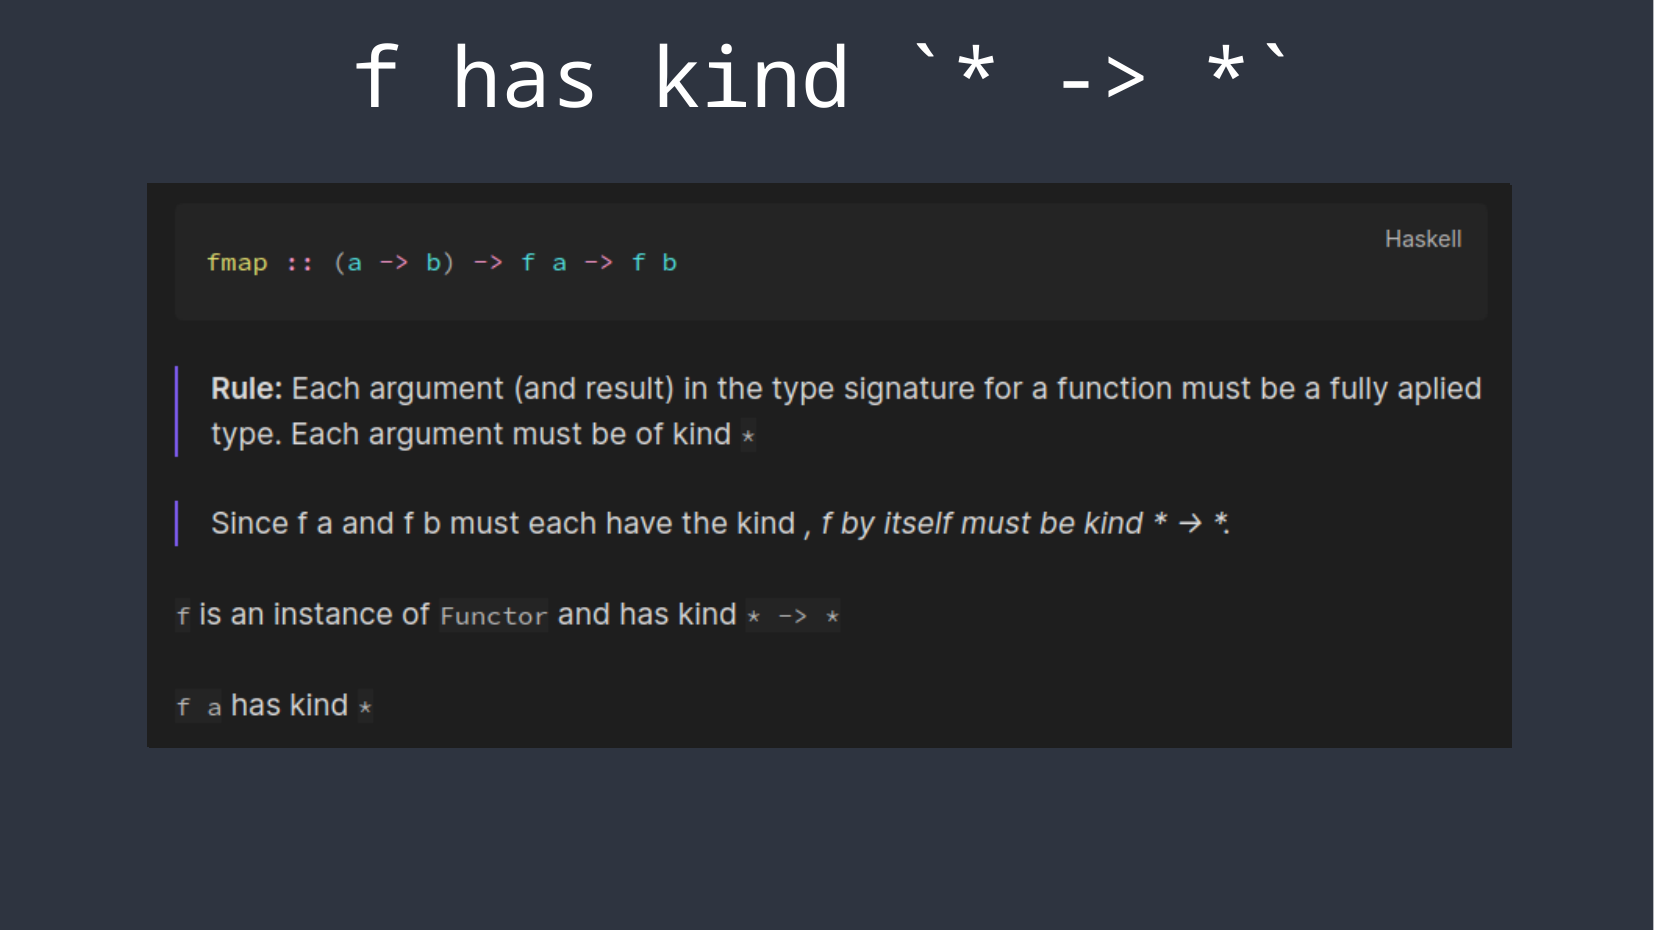

# f has kind `* -> *`